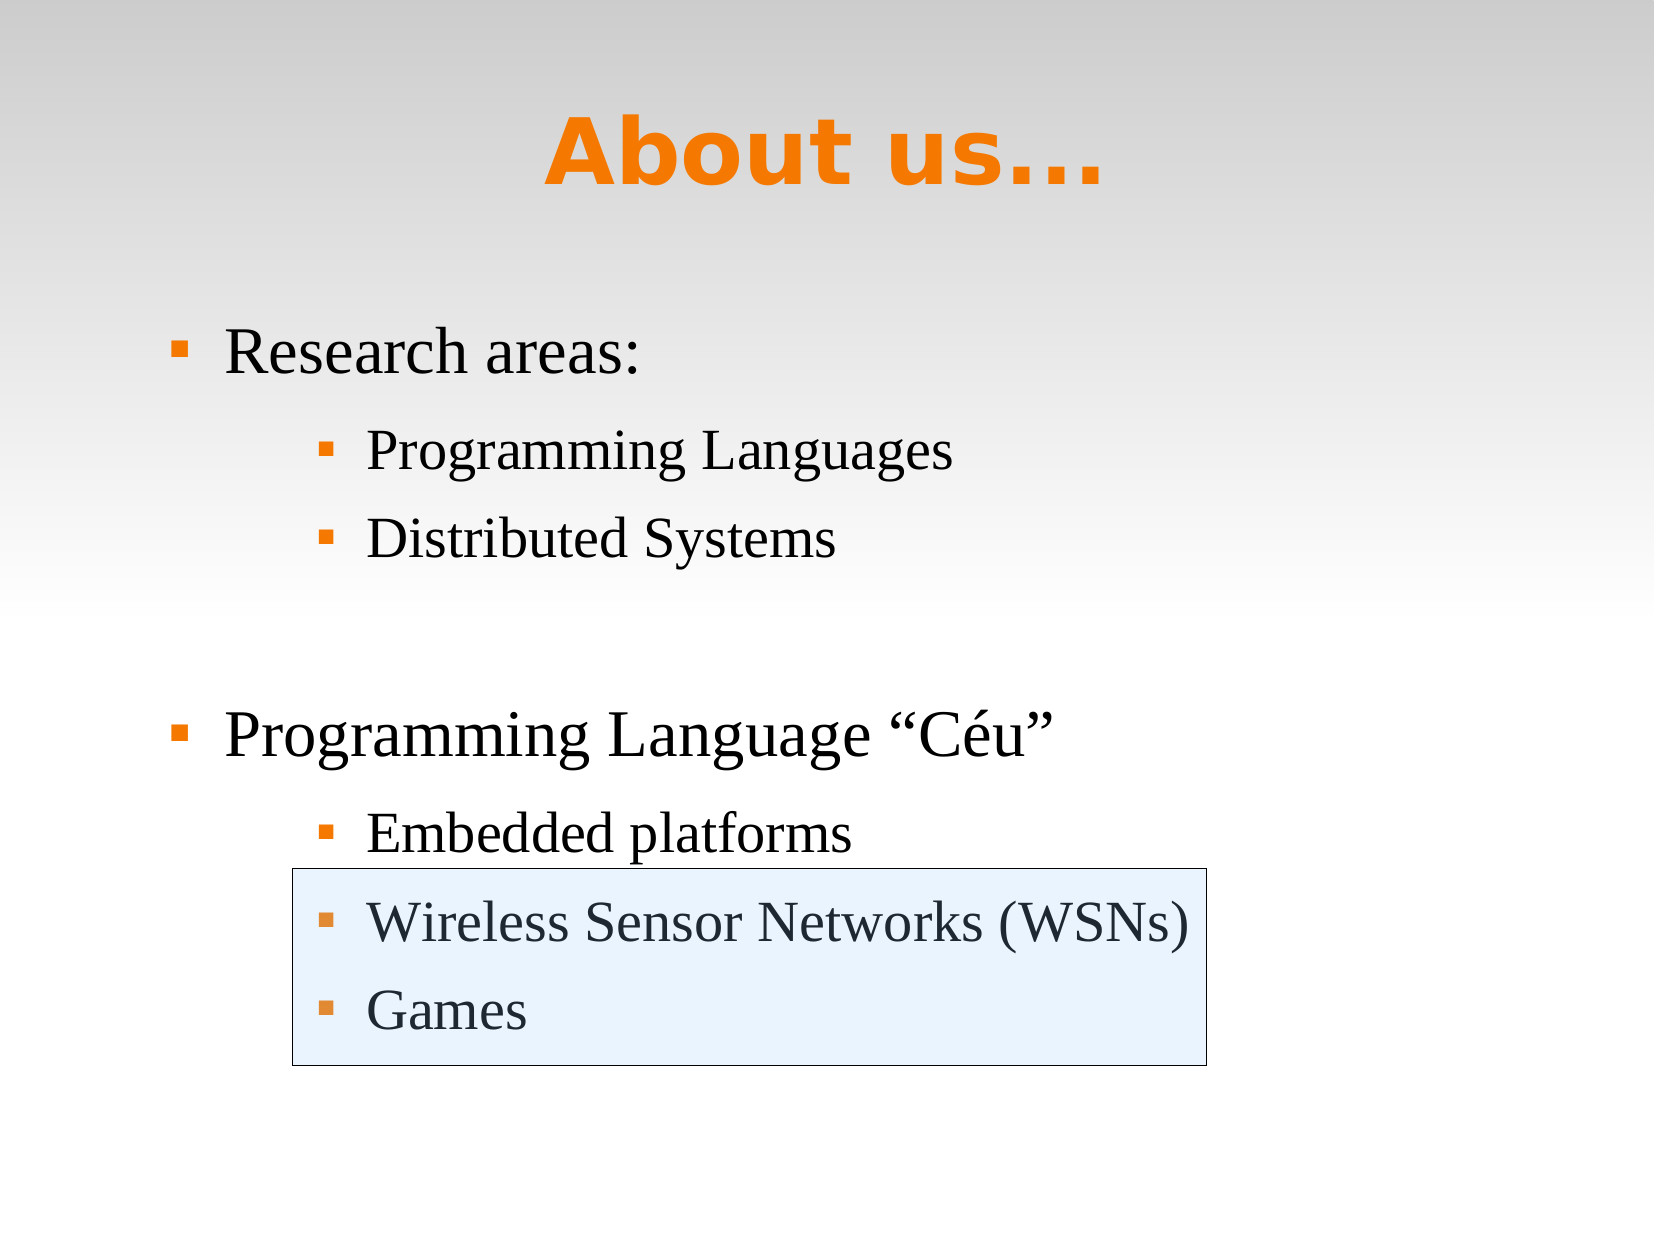

# About us...
Research areas:
Programming Languages
Distributed Systems
Programming Language “Céu”
Embedded platforms
Wireless Sensor Networks (WSNs)
Games